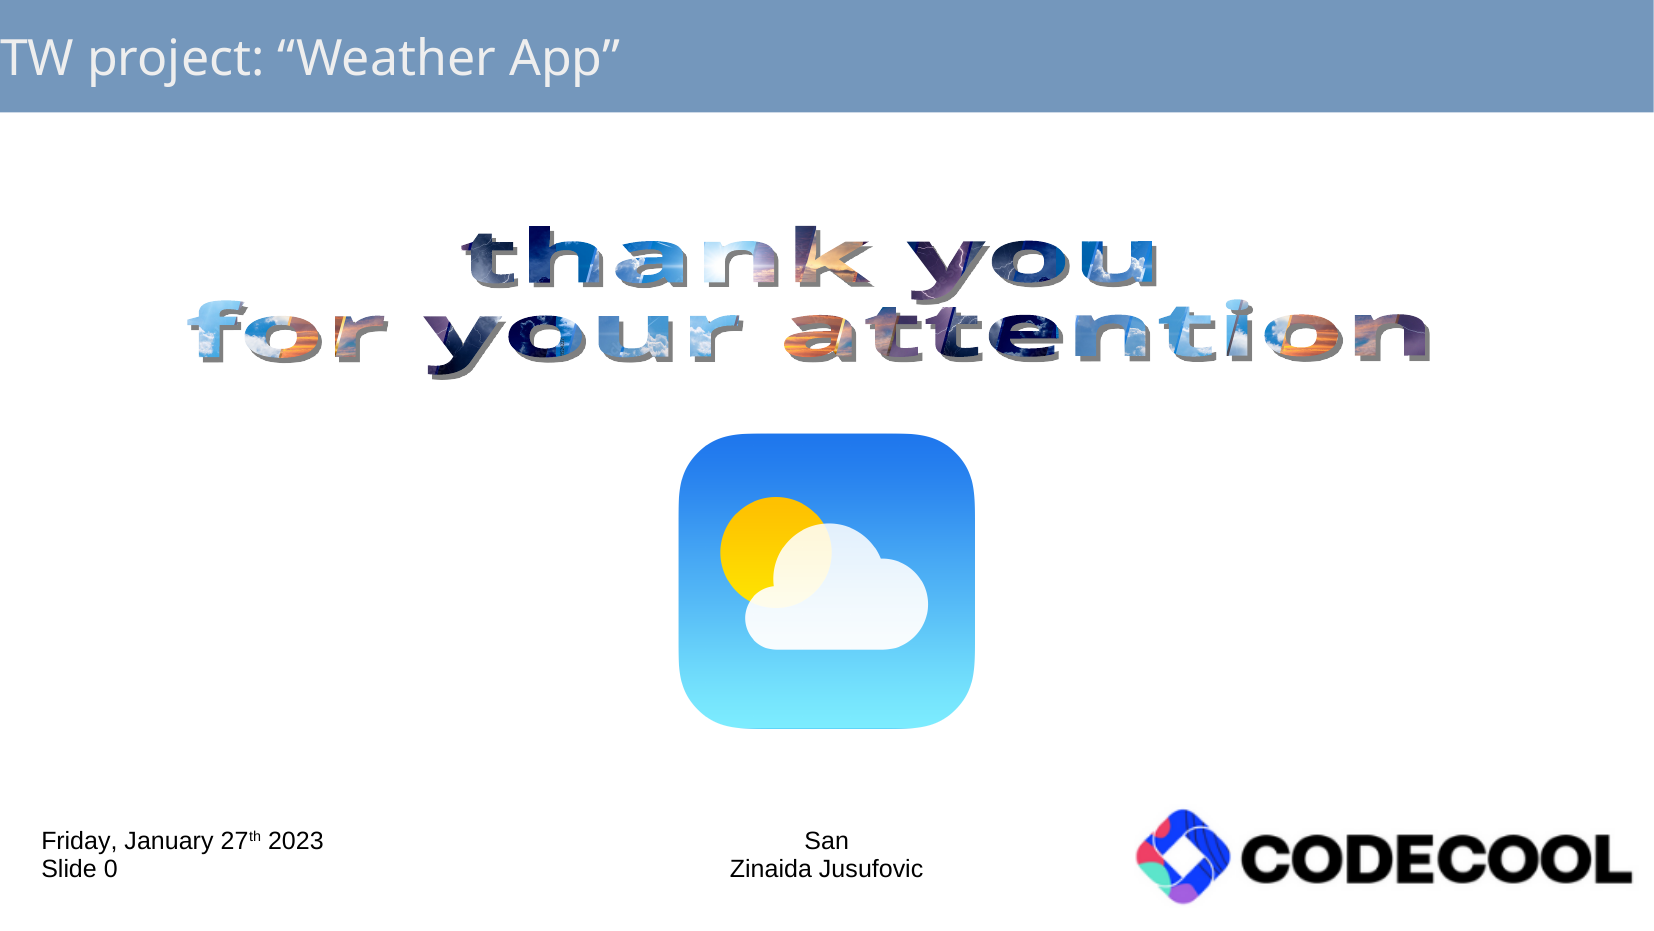

# TW project: “Weather App”
thank you
for your attention
Friday, January 27th 2023
Slide 0
San
Zinaida Jusufovic